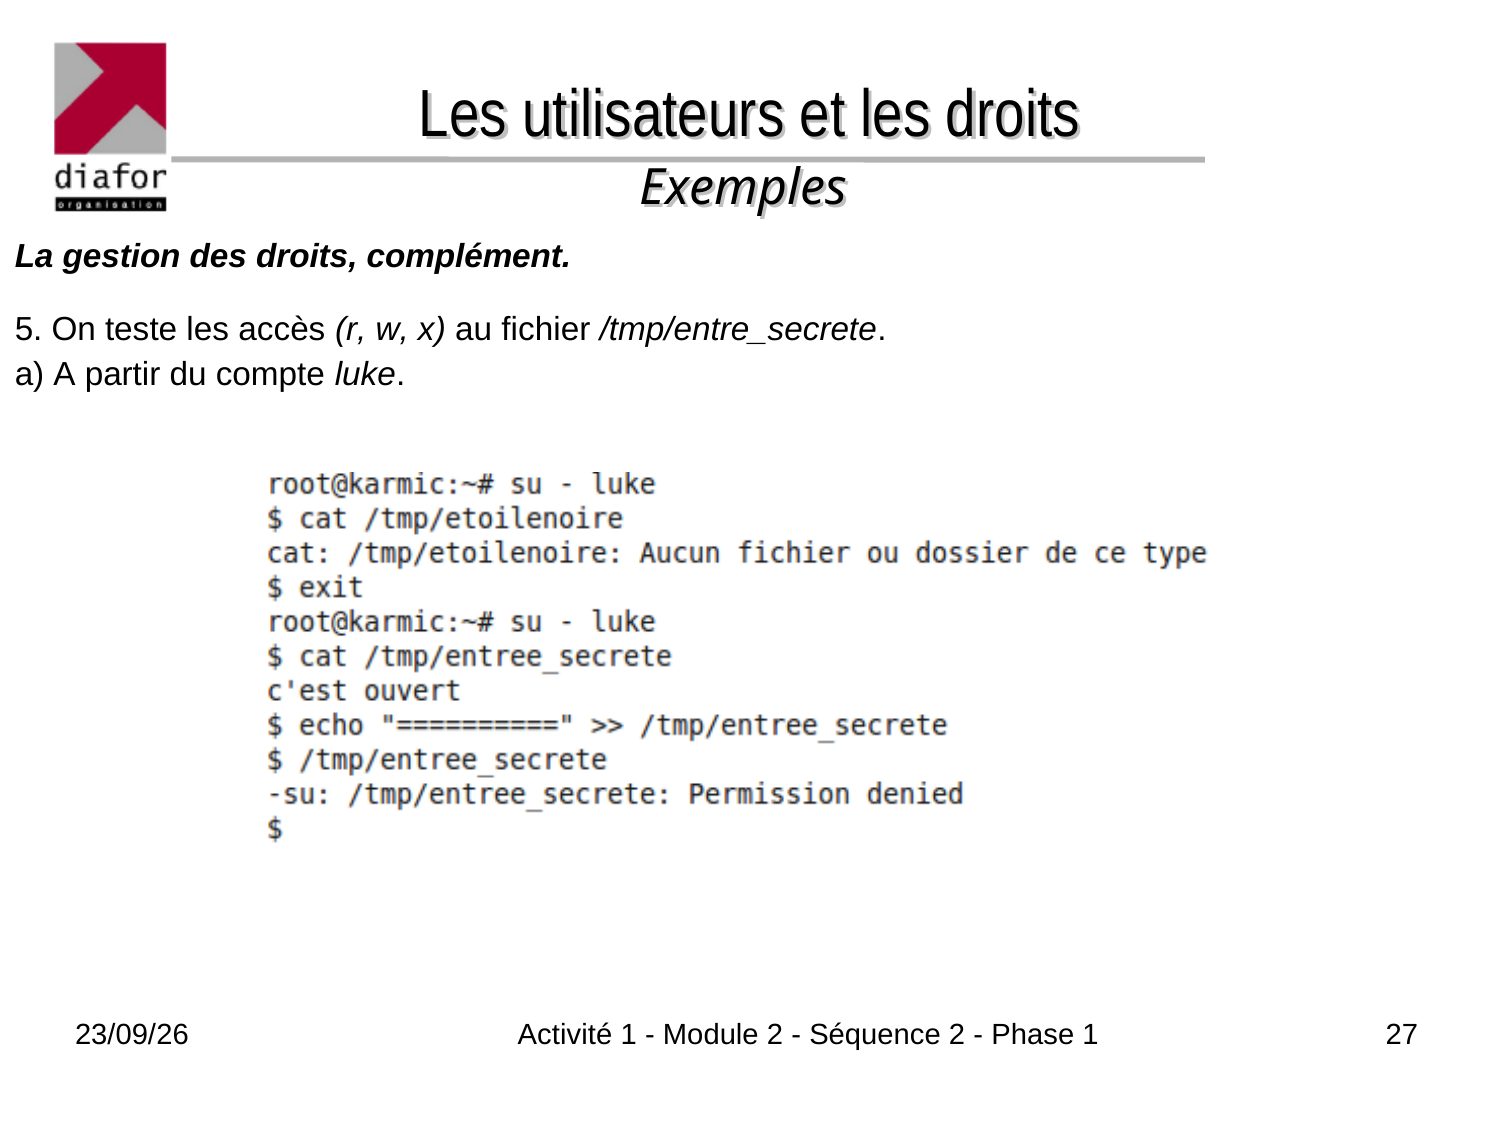

# Les utilisateurs et les droits Exemples
La gestion des droits, complément.
5. On teste les accès (r, w, x) au fichier /tmp/entre_secrete.
a) A partir du compte luke.
Activité 1 - Module 2 - Séquence 2 - Phase 1
27